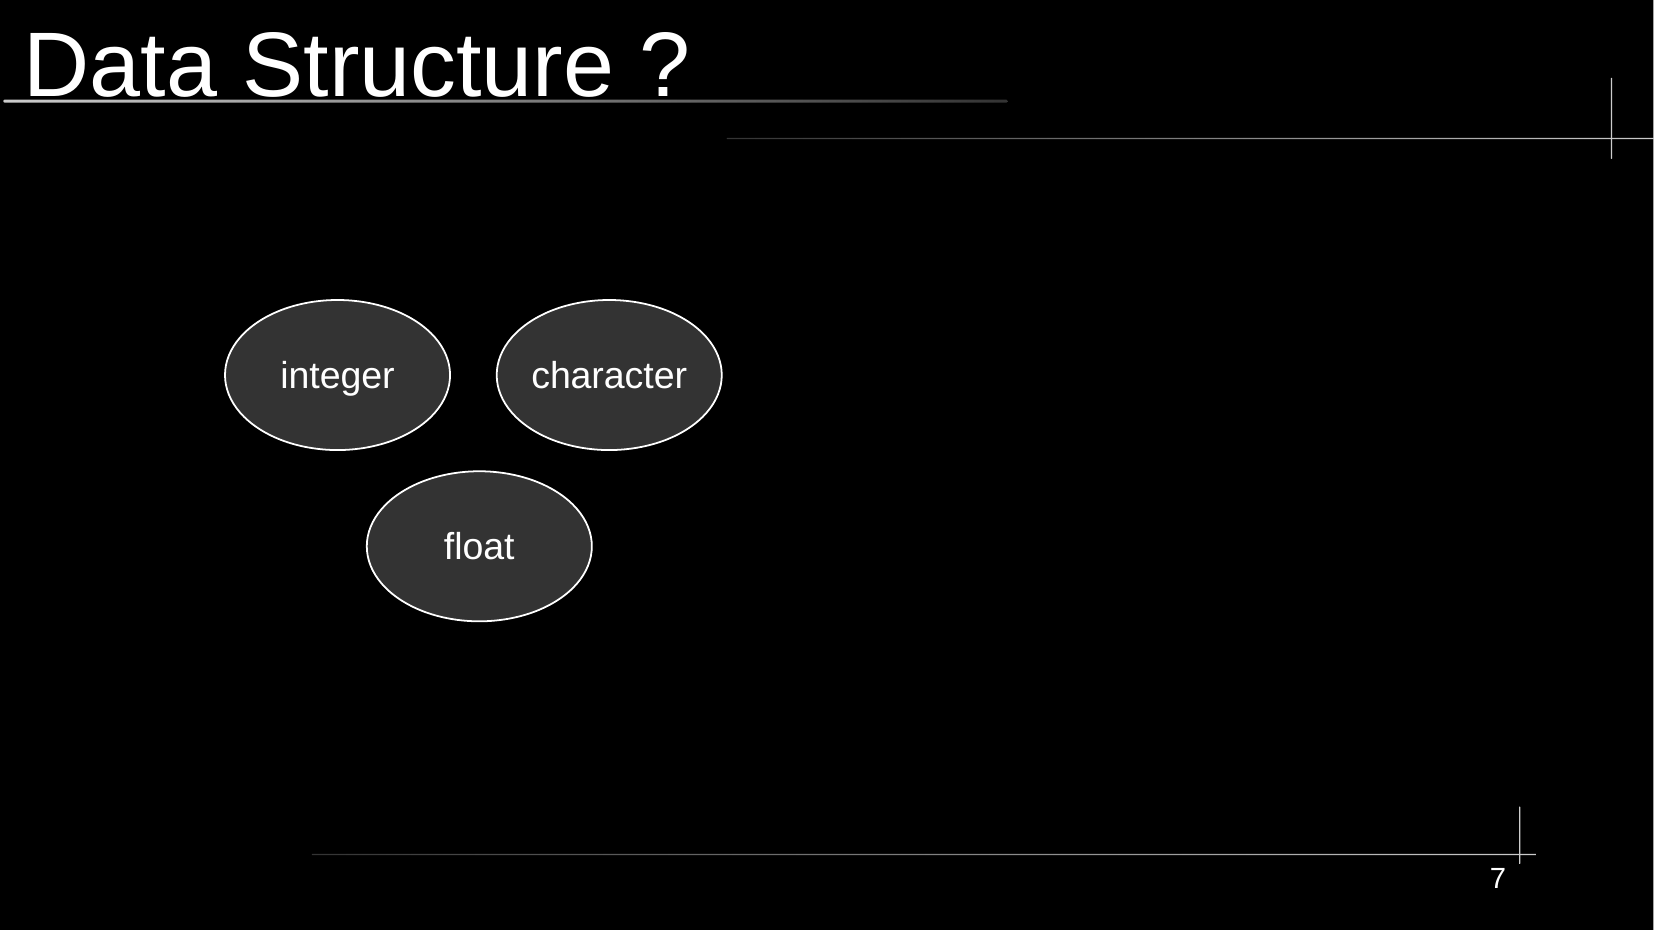

# Data Structure ?
integer
character
float
7